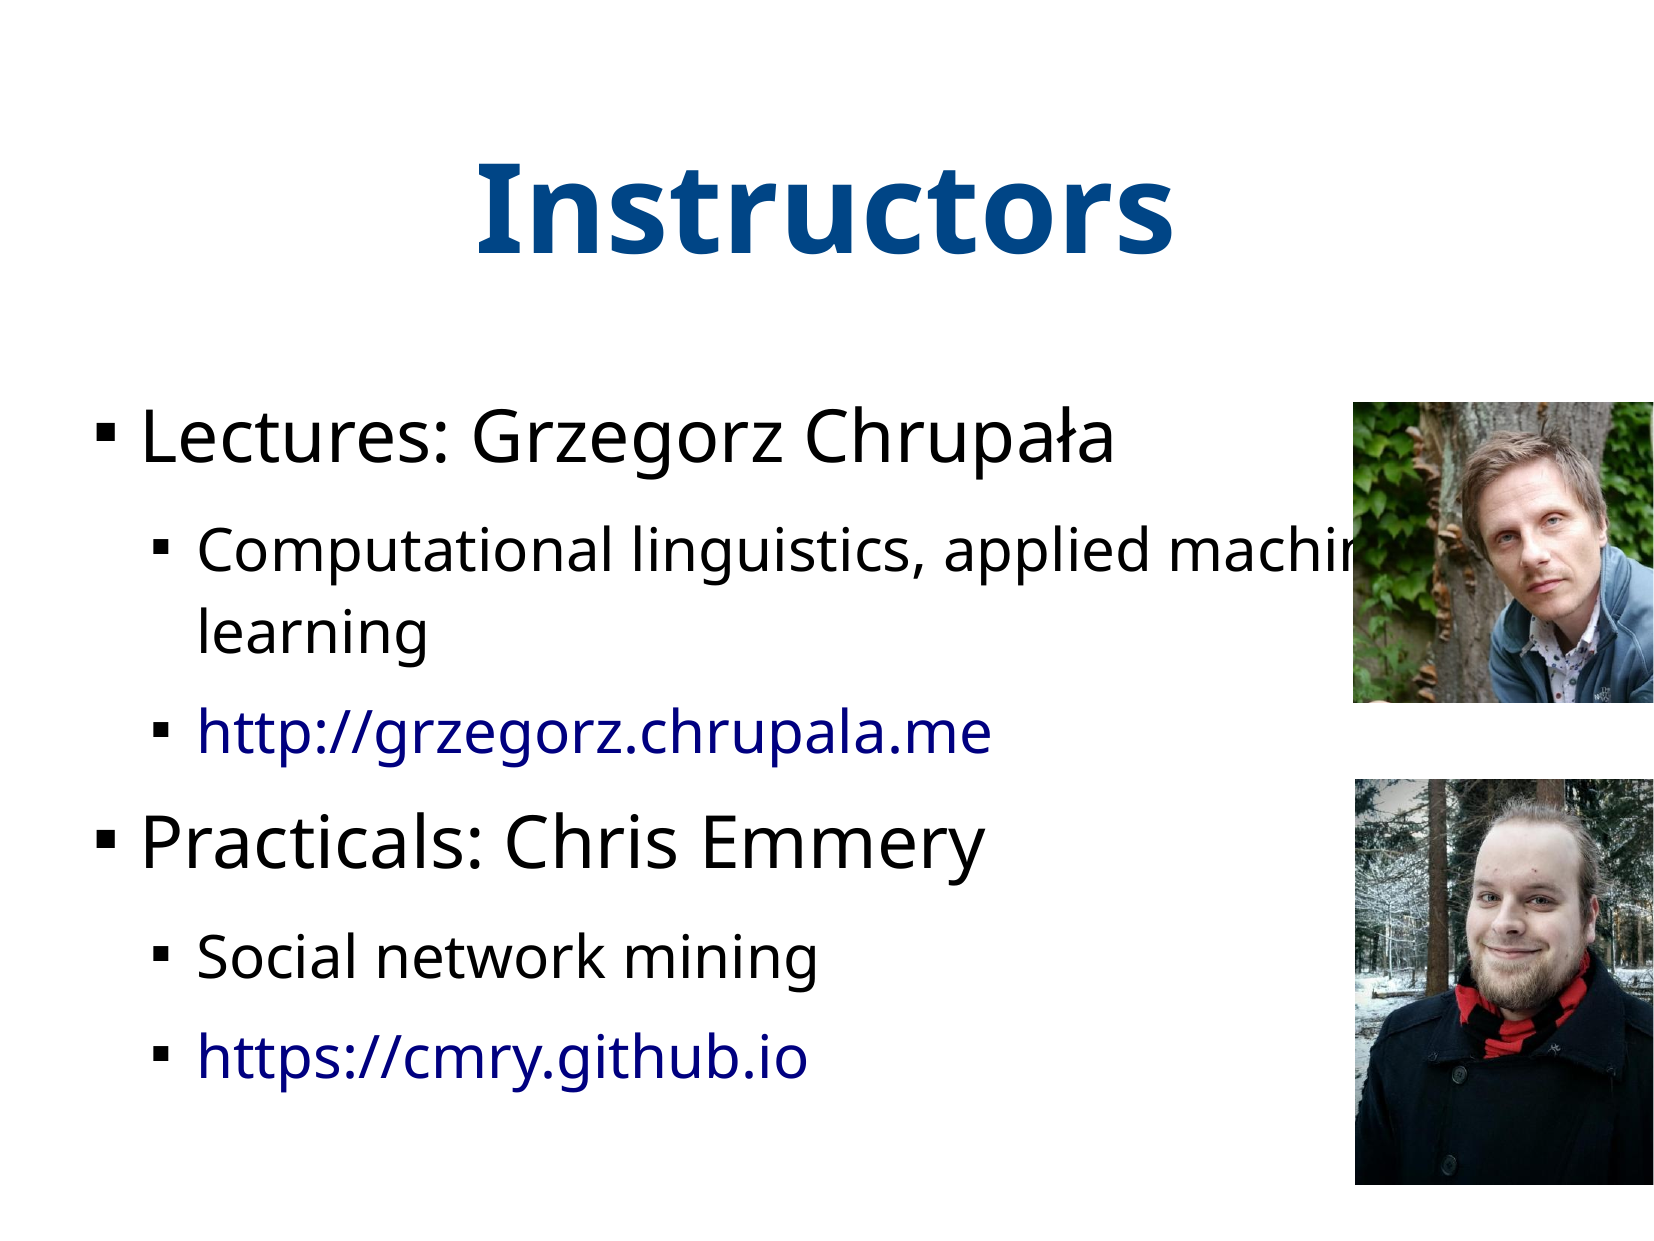

# Instructors
Lectures: Grzegorz Chrupała
Computational linguistics, applied machine learning
http://grzegorz.chrupala.me
Practicals: Chris Emmery
Social network mining
https://cmry.github.io